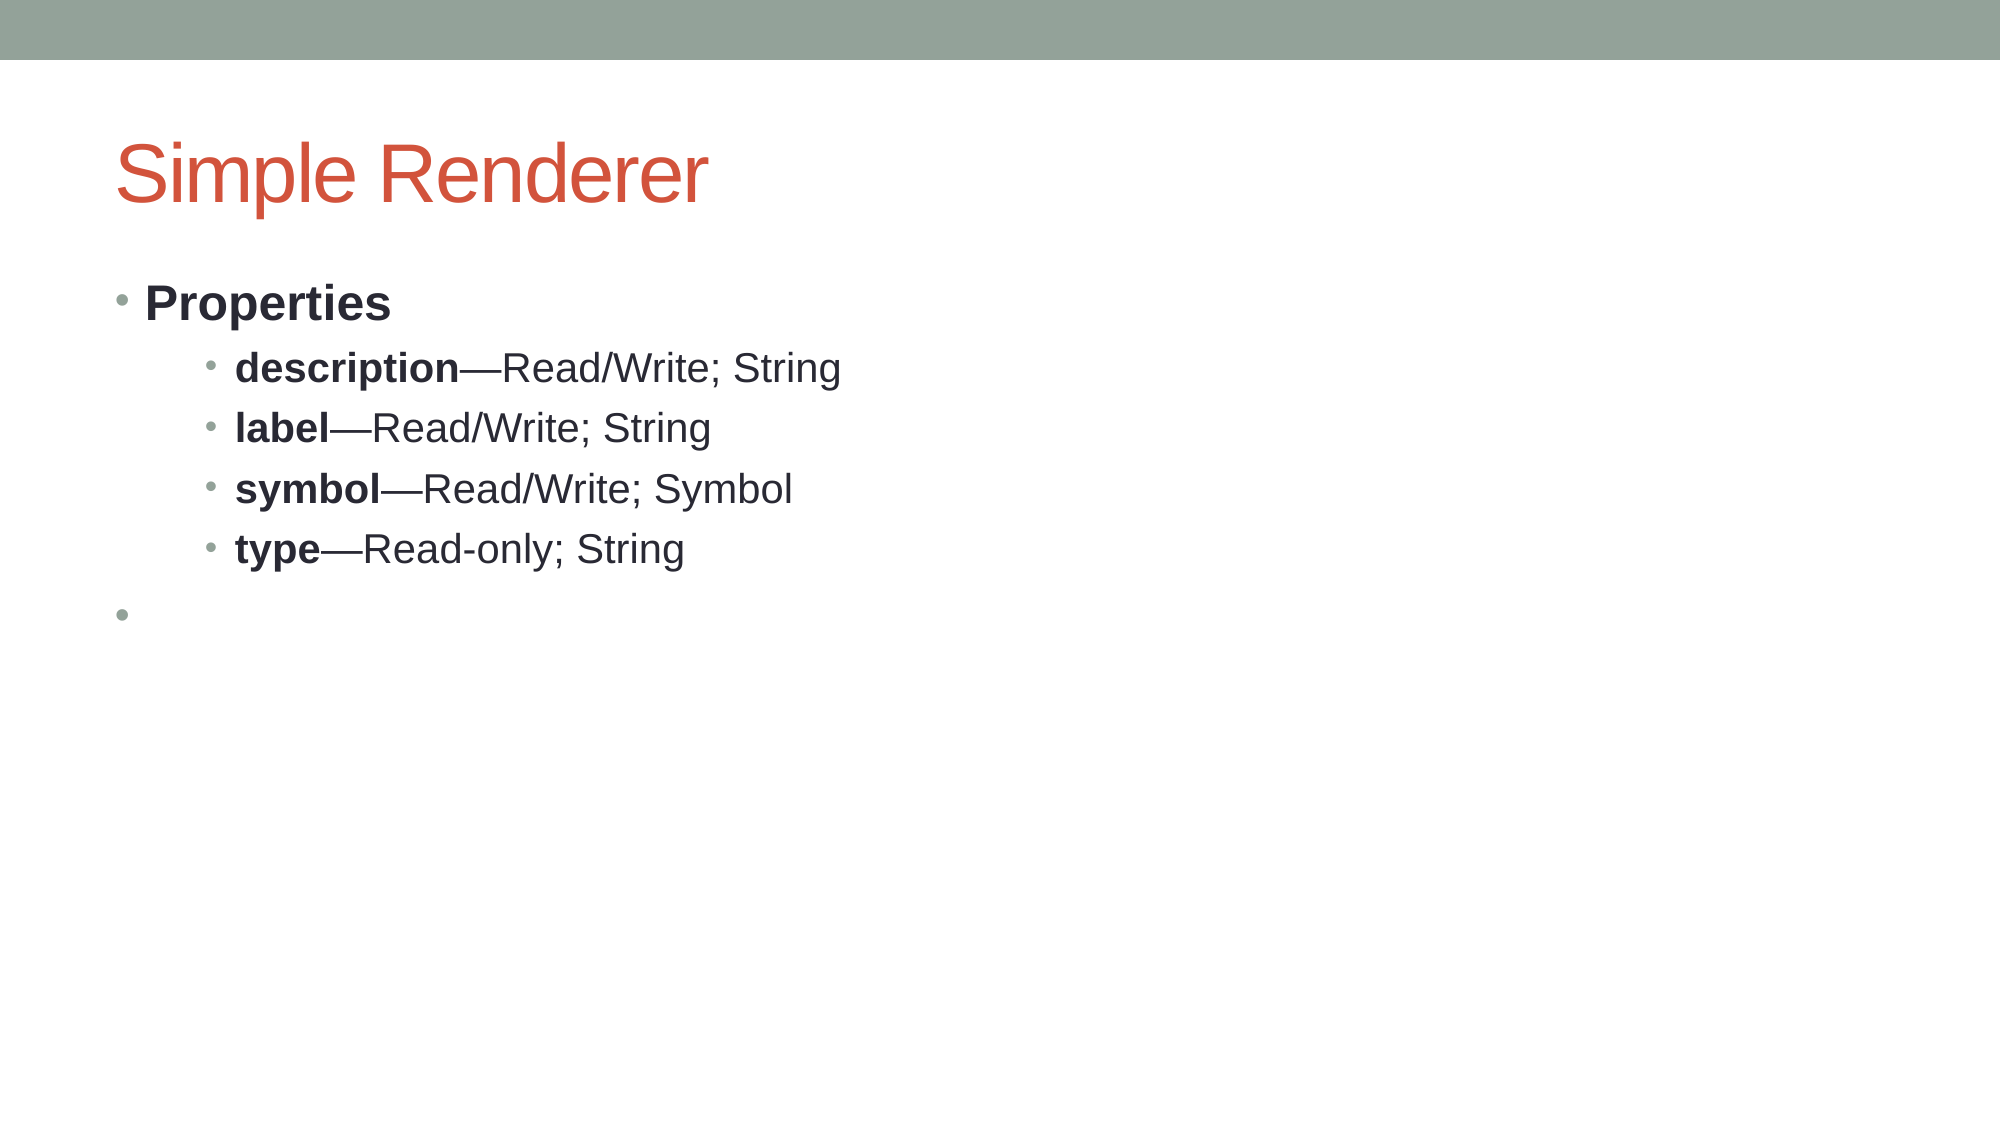

# Simple Renderer
Properties
description—Read/Write; String
label—Read/Write; String
symbol—Read/Write; Symbol
type—Read-only; String